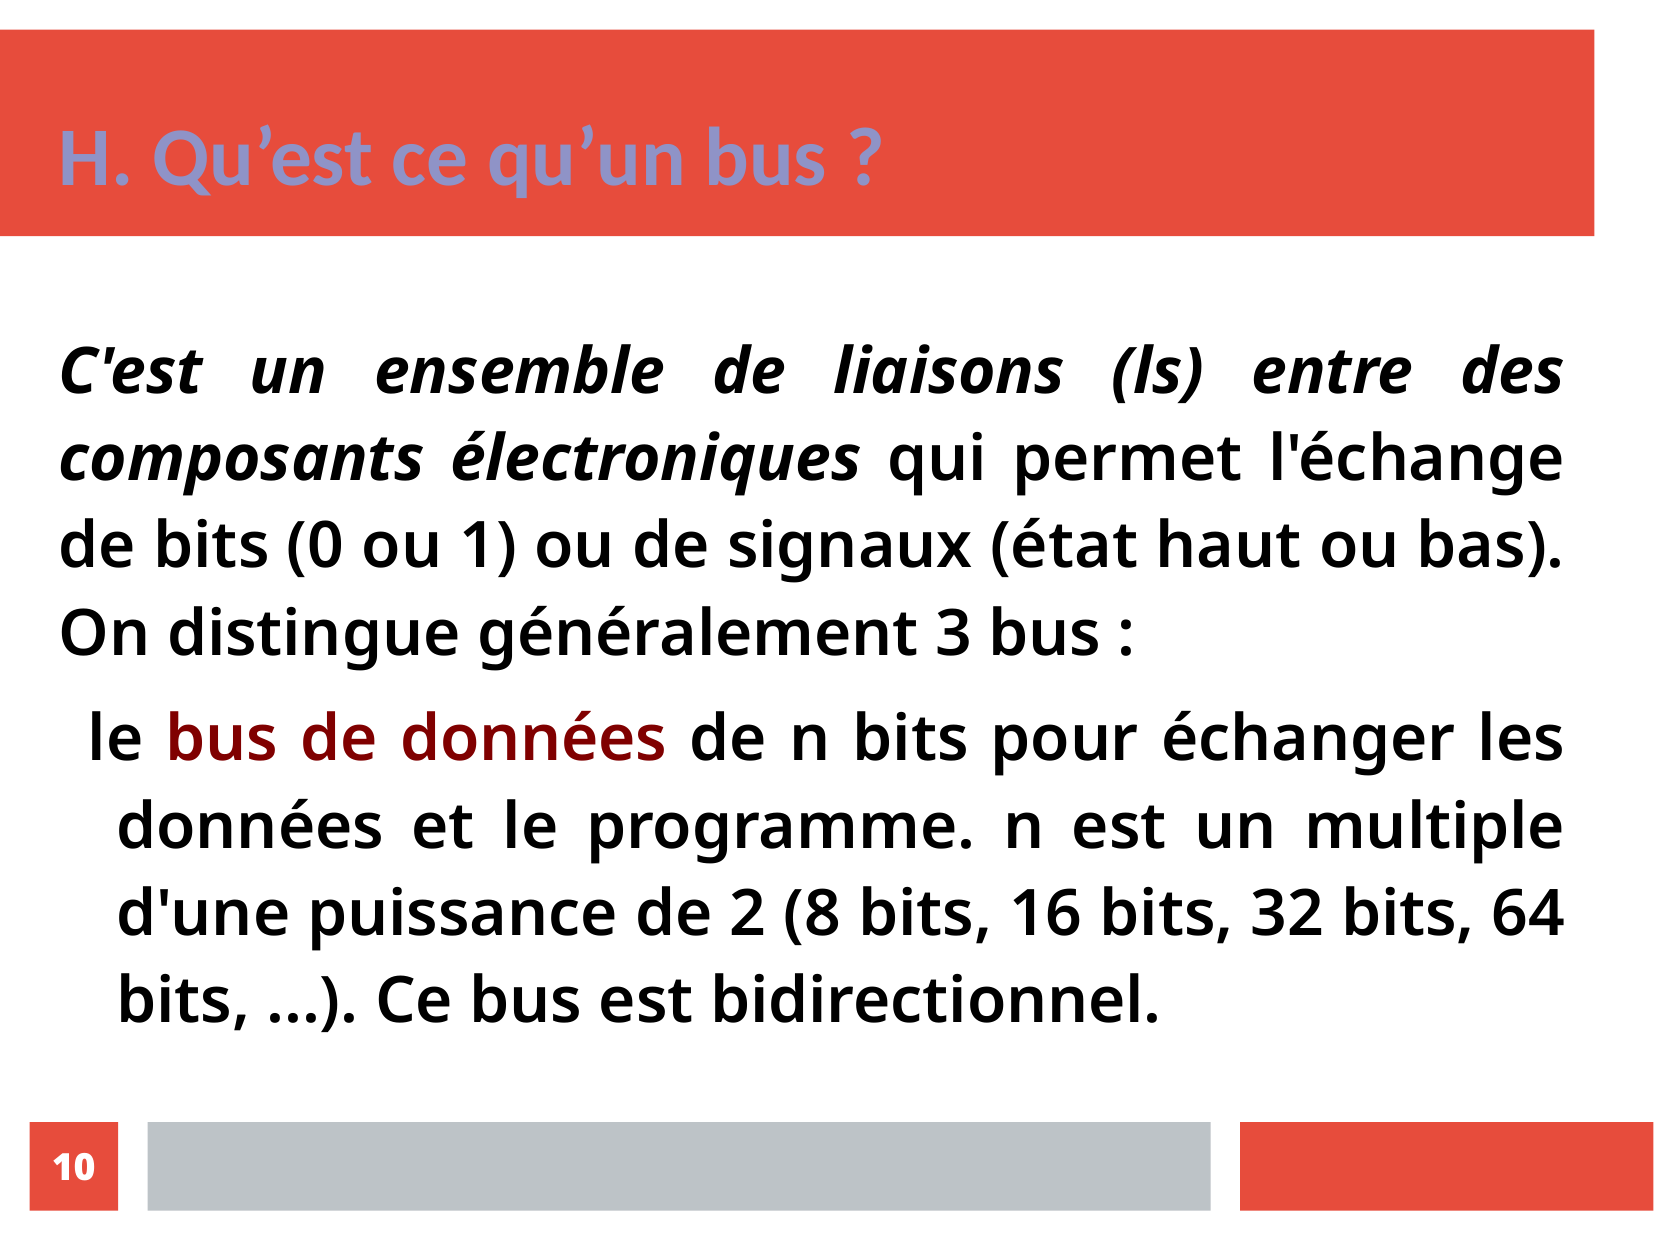

# H. Qu’est ce qu’un bus ?
C'est un ensemble de liaisons (ls) entre des composants électroniques qui permet l'échange de bits (0 ou 1) ou de signaux (état haut ou bas). On distingue généralement 3 bus :
le bus de données de n bits pour échanger les données et le programme. n est un multiple d'une puissance de 2 (8 bits, 16 bits, 32 bits, 64 bits, ...). Ce bus est bidirectionnel.
10